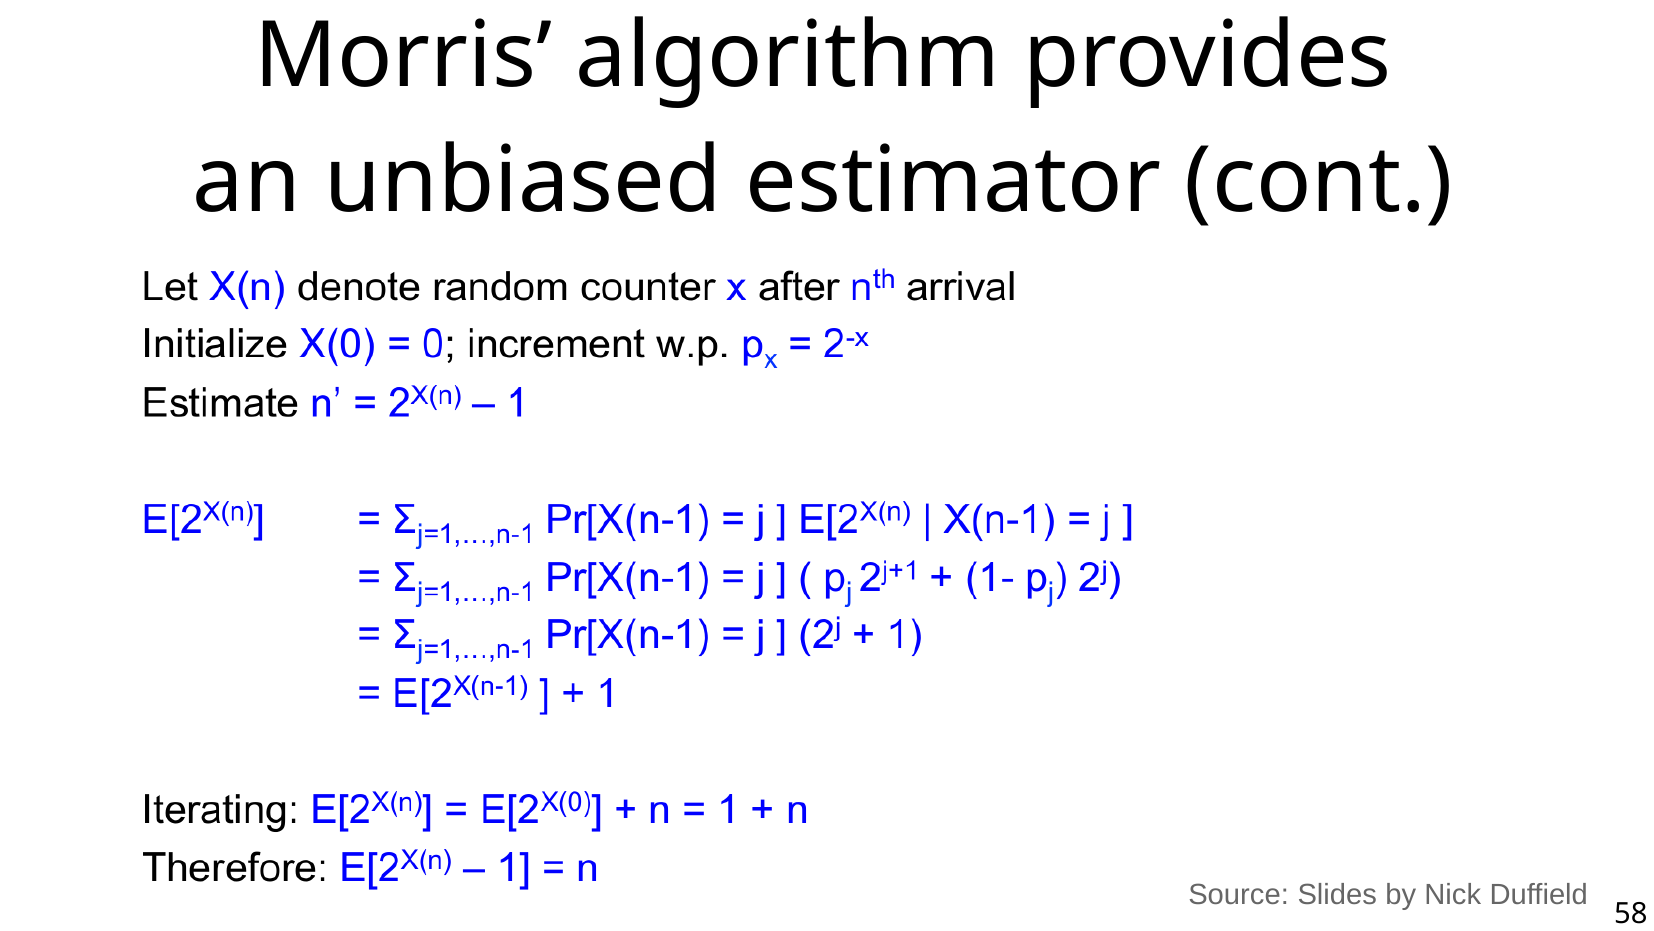

# Morris’ algorithm provides an unbiased estimator (cont.)
Source: Slides by Nick Duffield
58